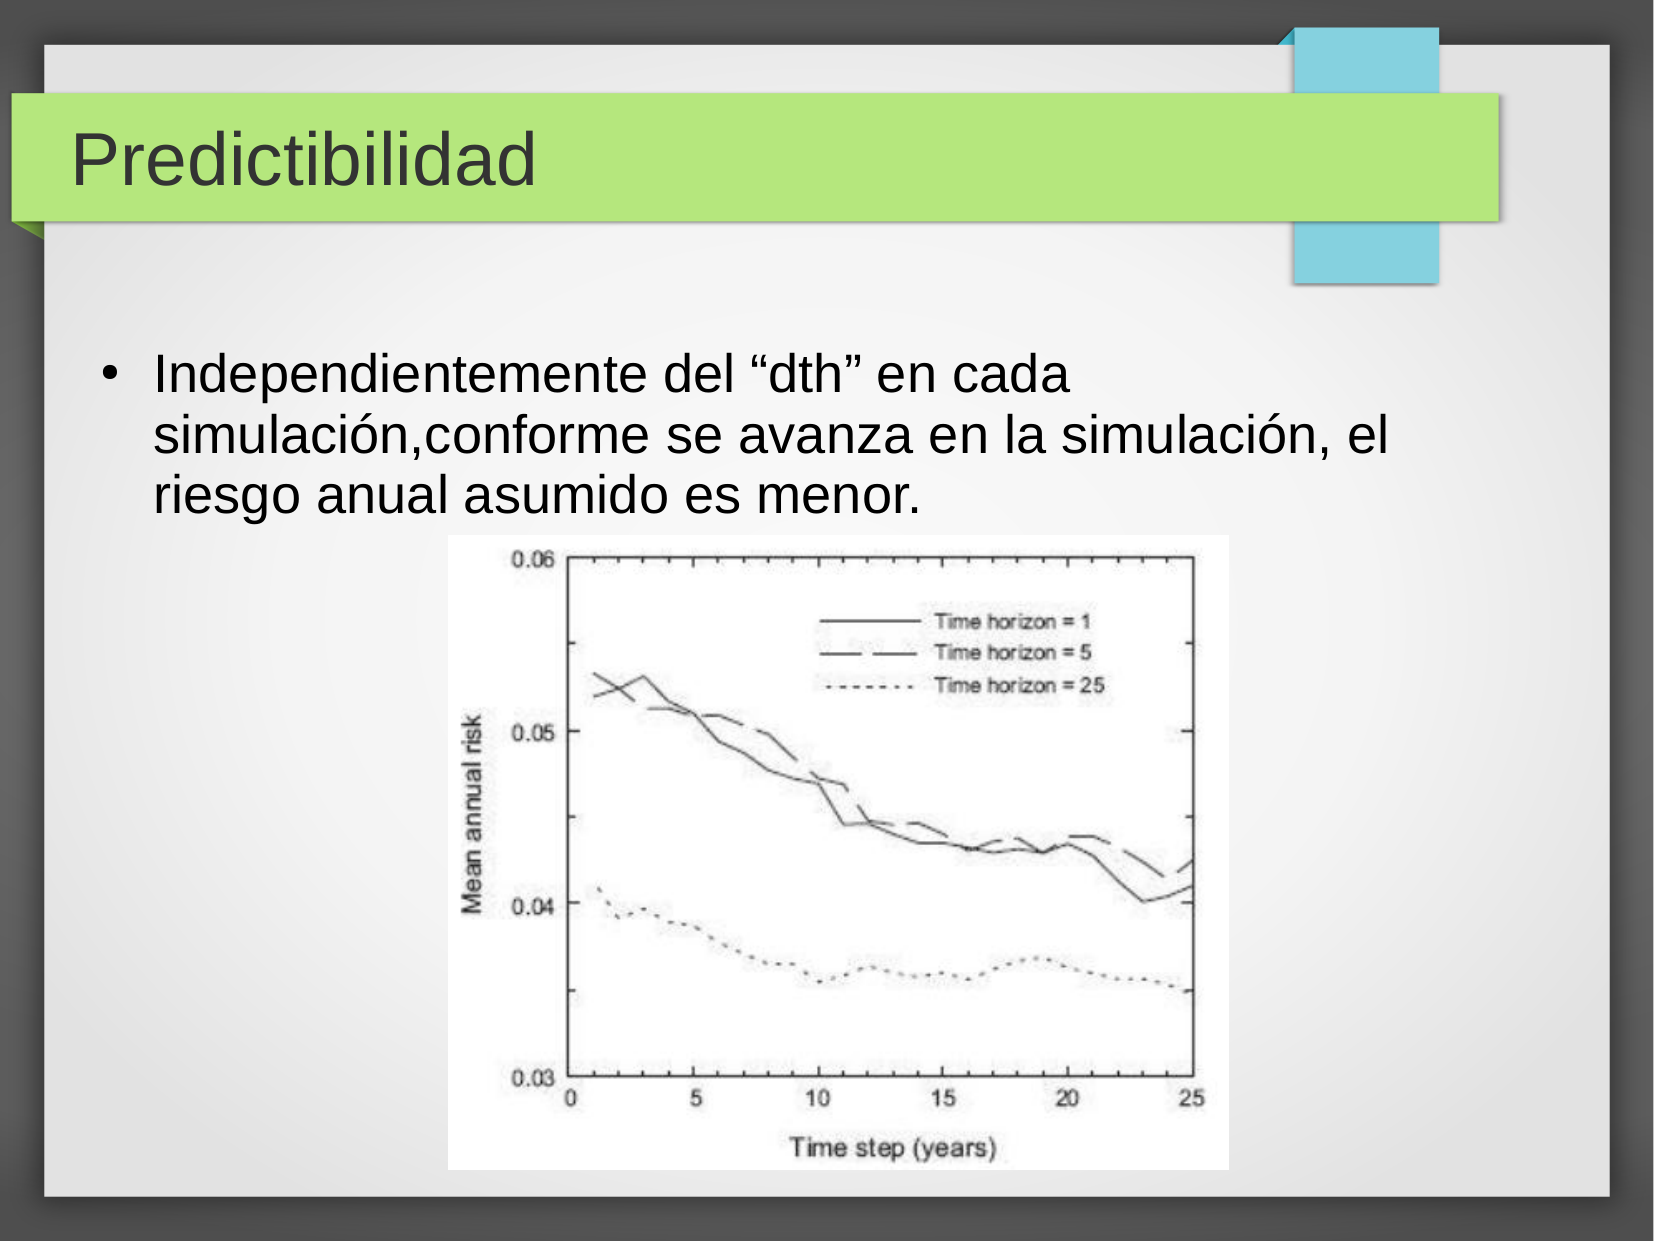

# Predictibilidad
Independientemente del “dth” en cada simulación,conforme se avanza en la simulación, el riesgo anual asumido es menor.